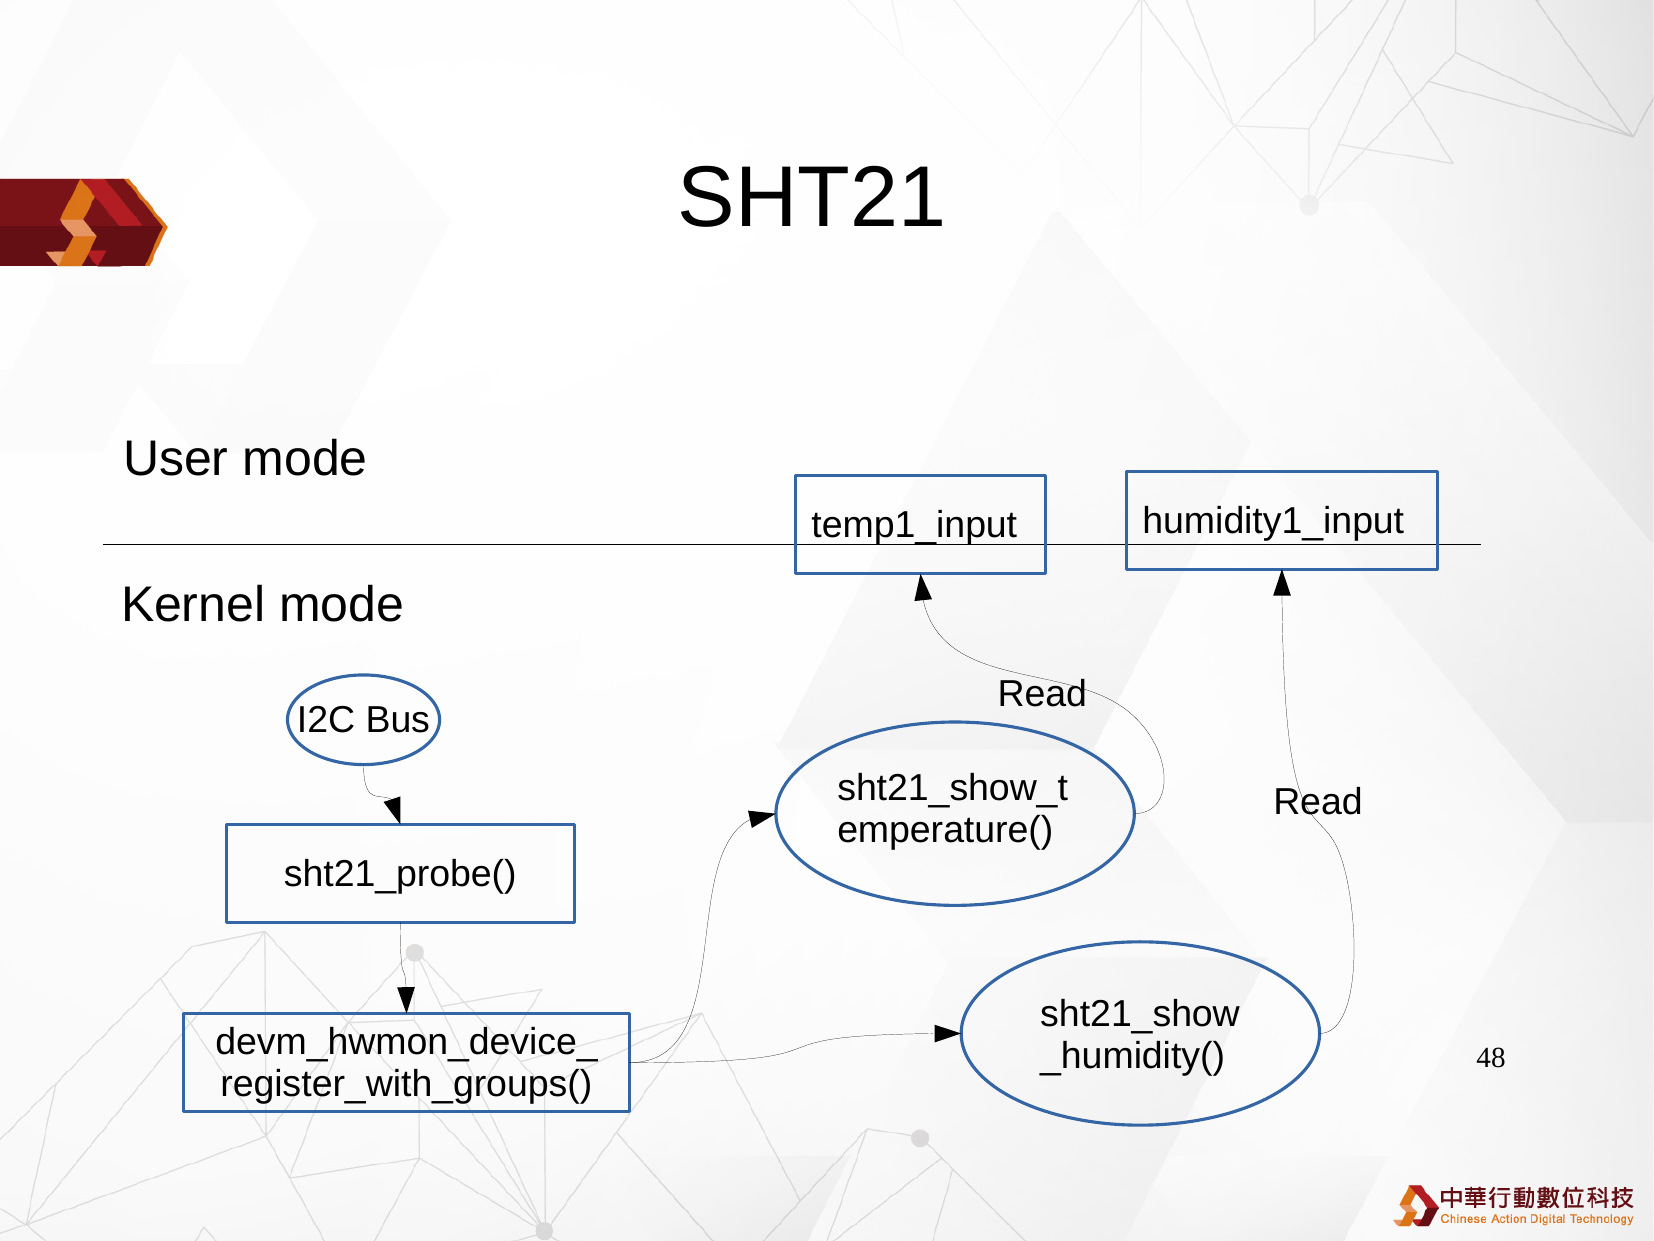

# SHT21
User mode
humidity1_input
temp1_input
Kernel mode
I2C Bus
sht21_show_temperature()
sht21_probe()
sht21_show_humidity()
devm_hwmon_device_
register_with_groups()
48